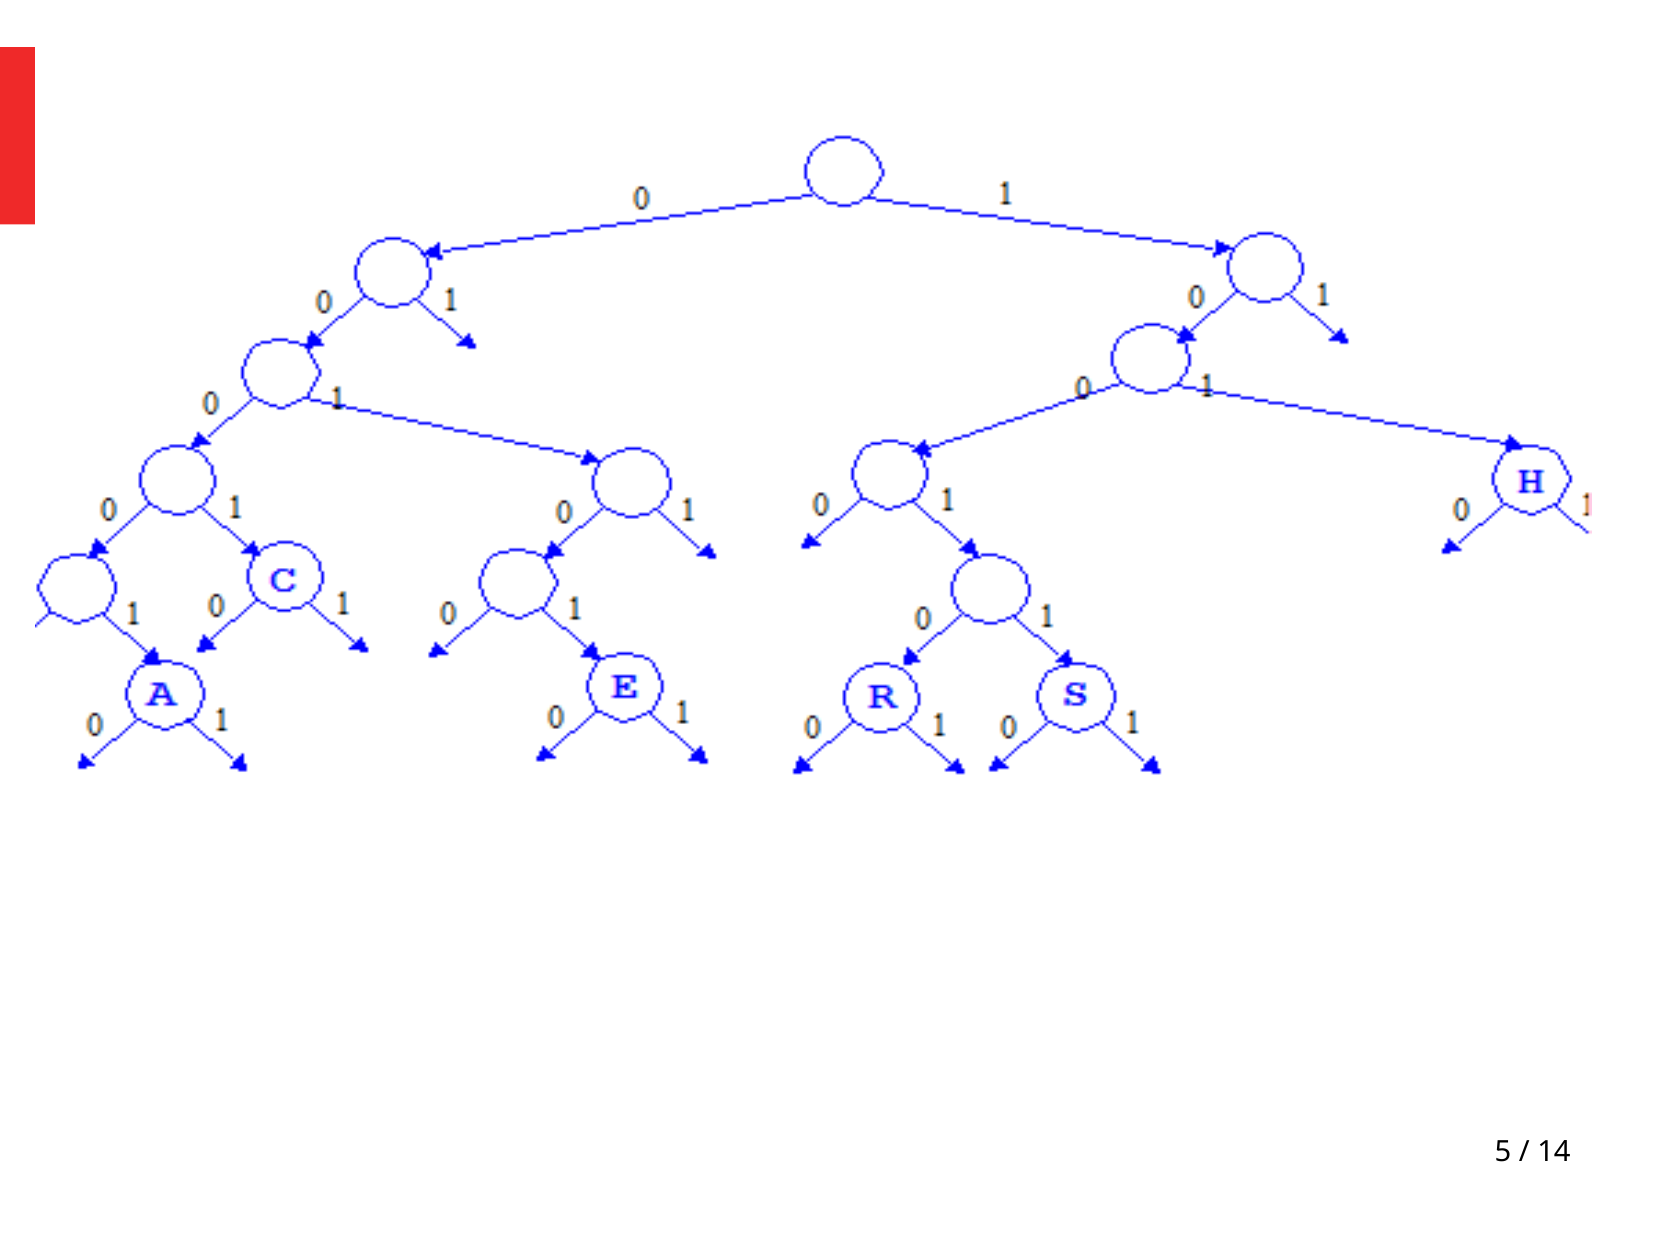

#
Fixed length path for each number.
5